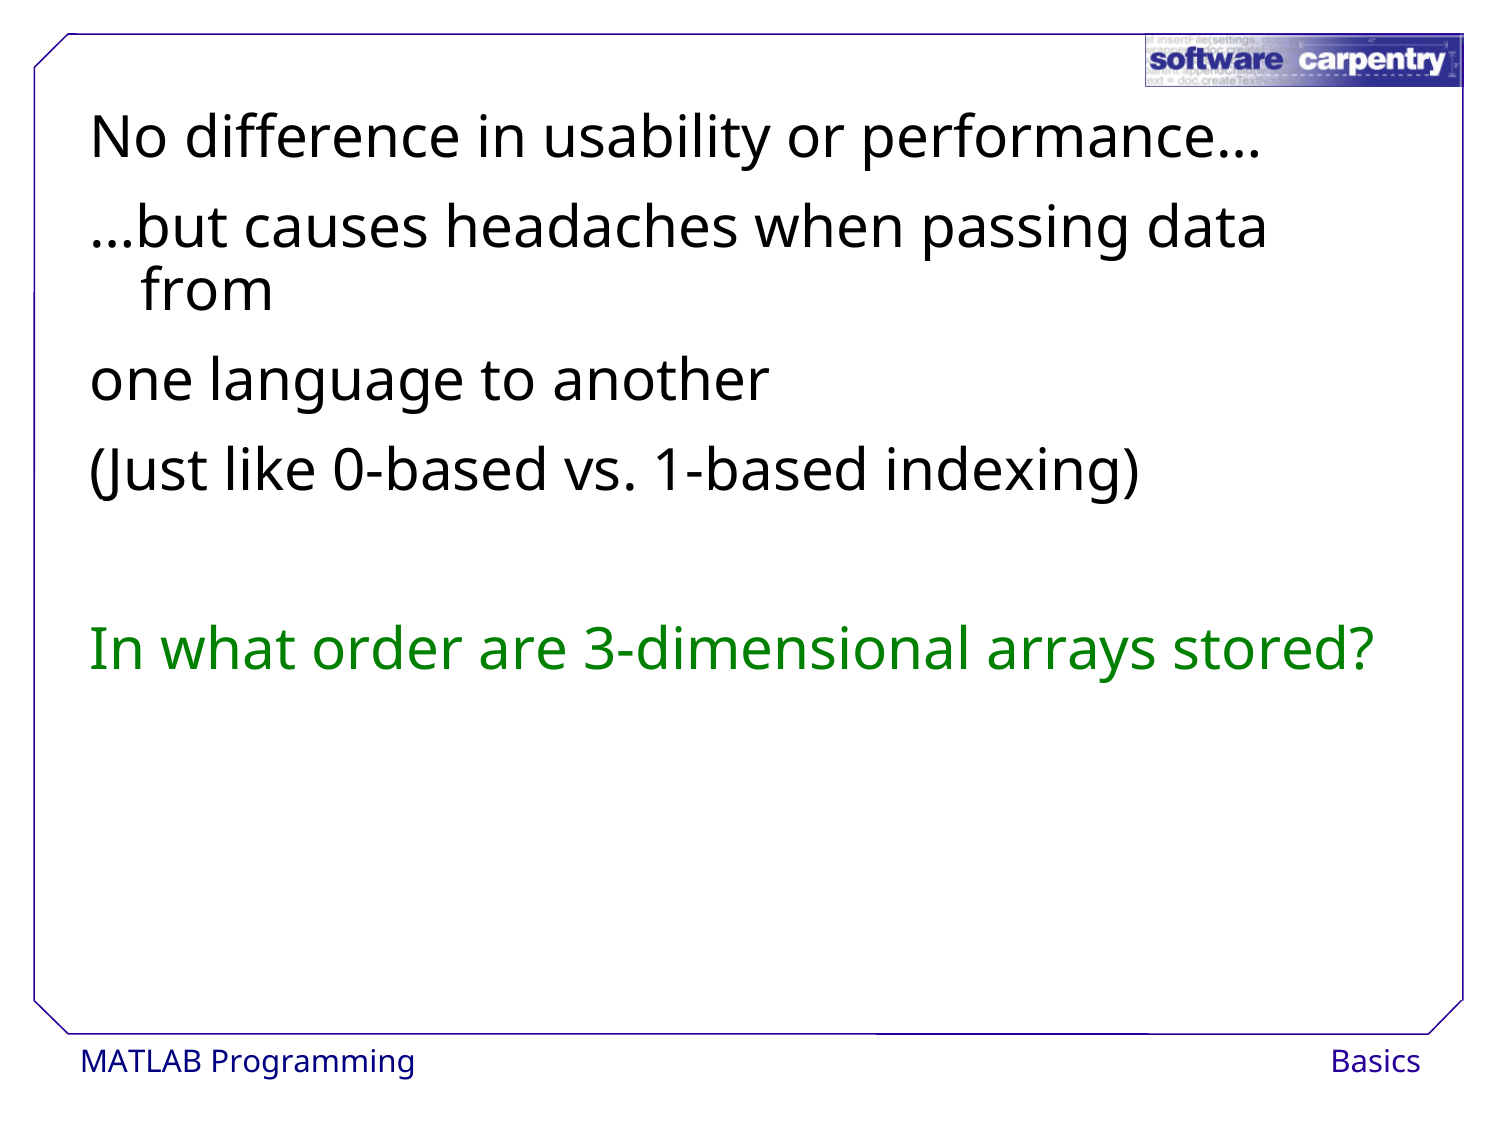

No difference in usability or performance…
…but causes headaches when passing data from
one language to another
(Just like 0-based vs. 1-based indexing)
In what order are 3-dimensional arrays stored?